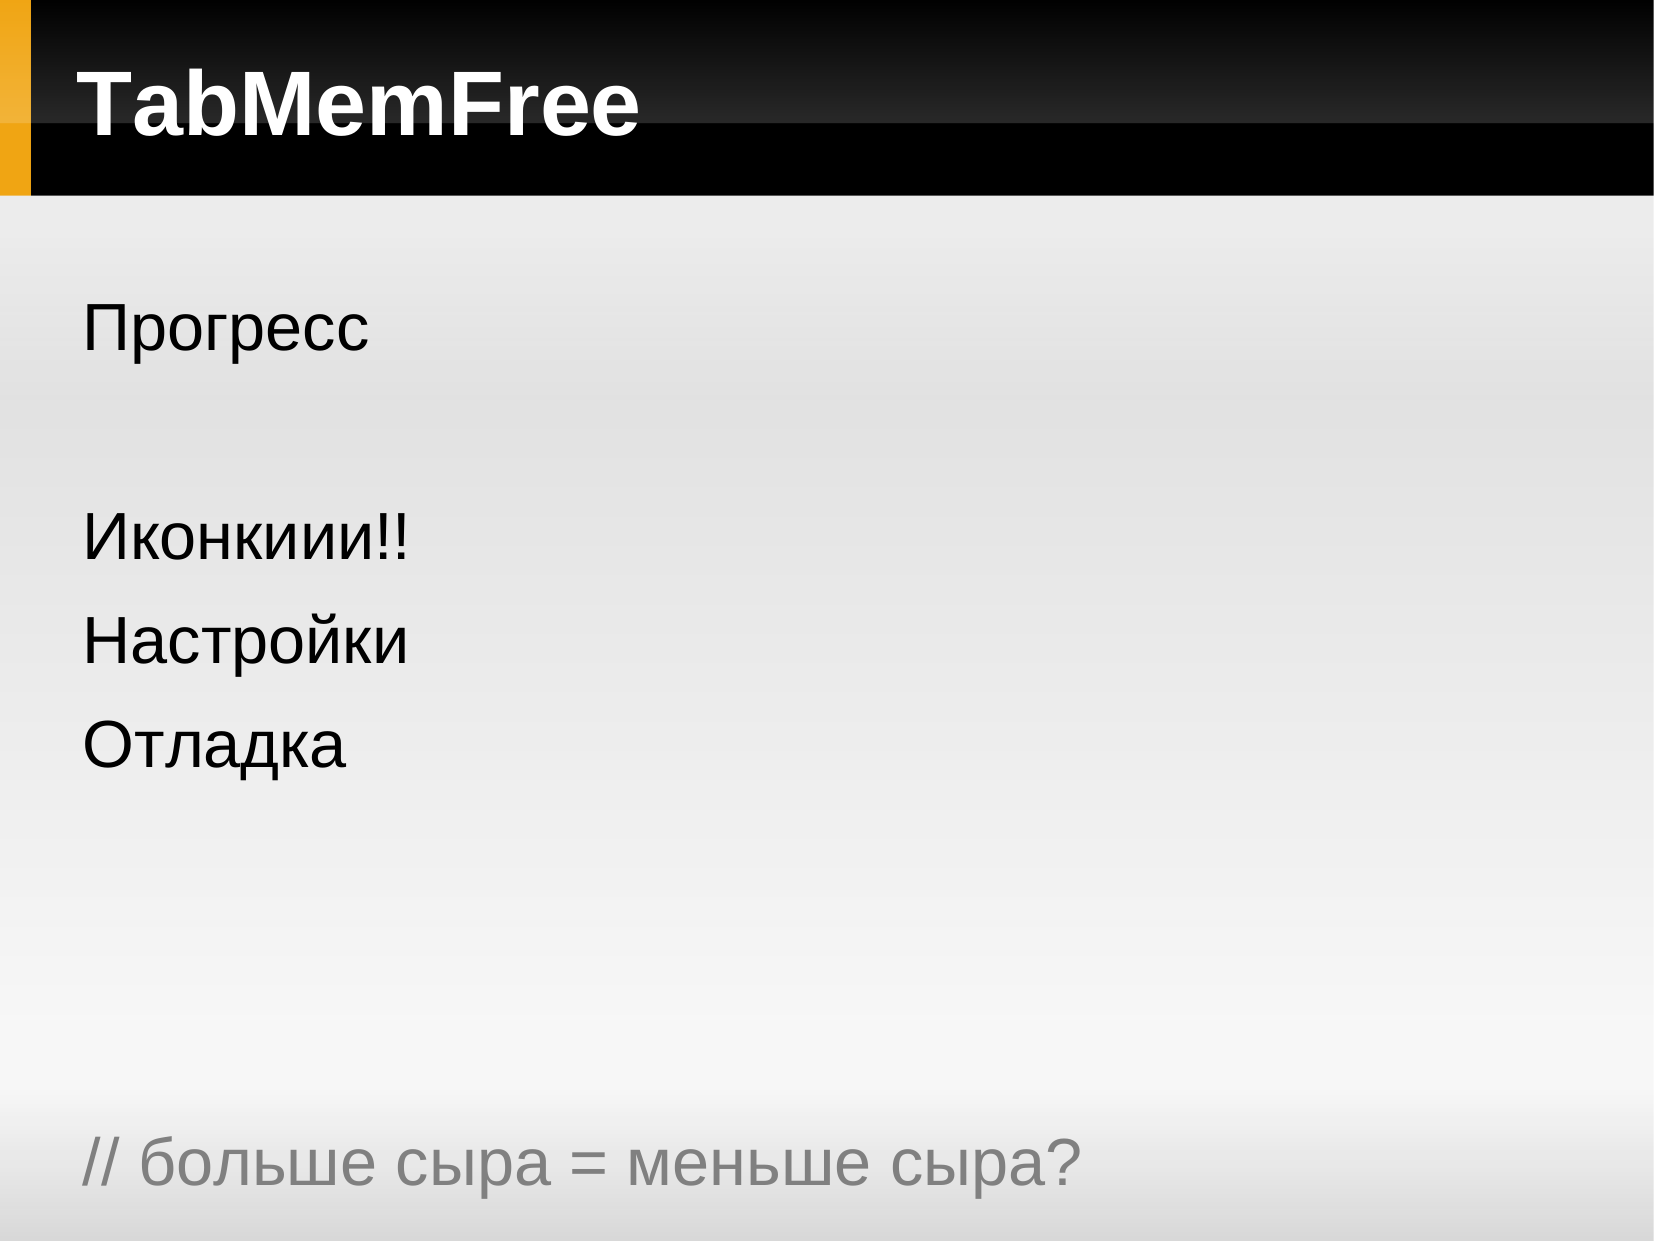

# TabMemFree
Прогресс
Иконкиии!!
Настройки
Отладка
// больше сыра = меньше сыра?